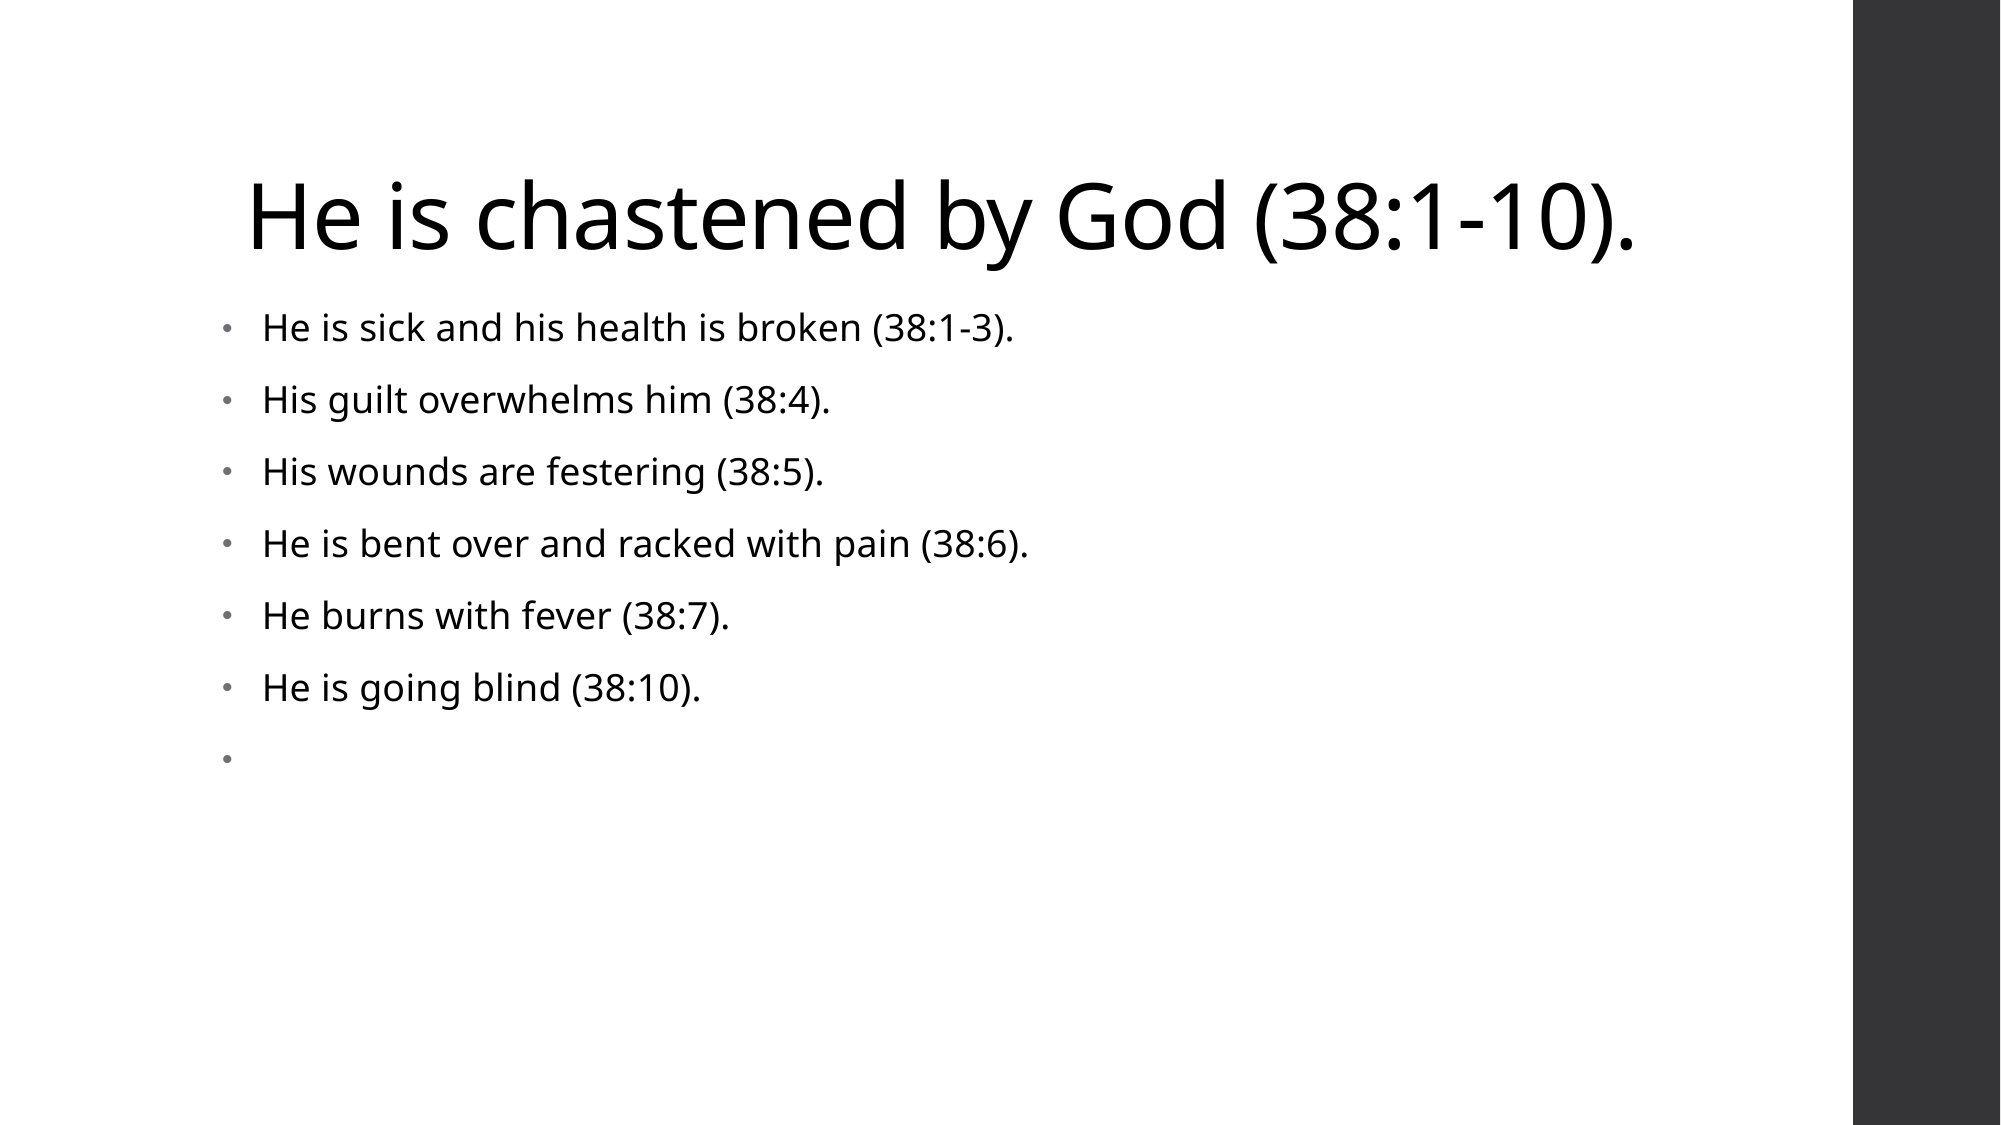

# He is chastened by God (38:1-10).
 He is sick and his health is broken (38:1-3).
 His guilt overwhelms him (38:4).
 His wounds are festering (38:5).
 He is bent over and racked with pain (38:6).
 He burns with fever (38:7).
 He is going blind (38:10).